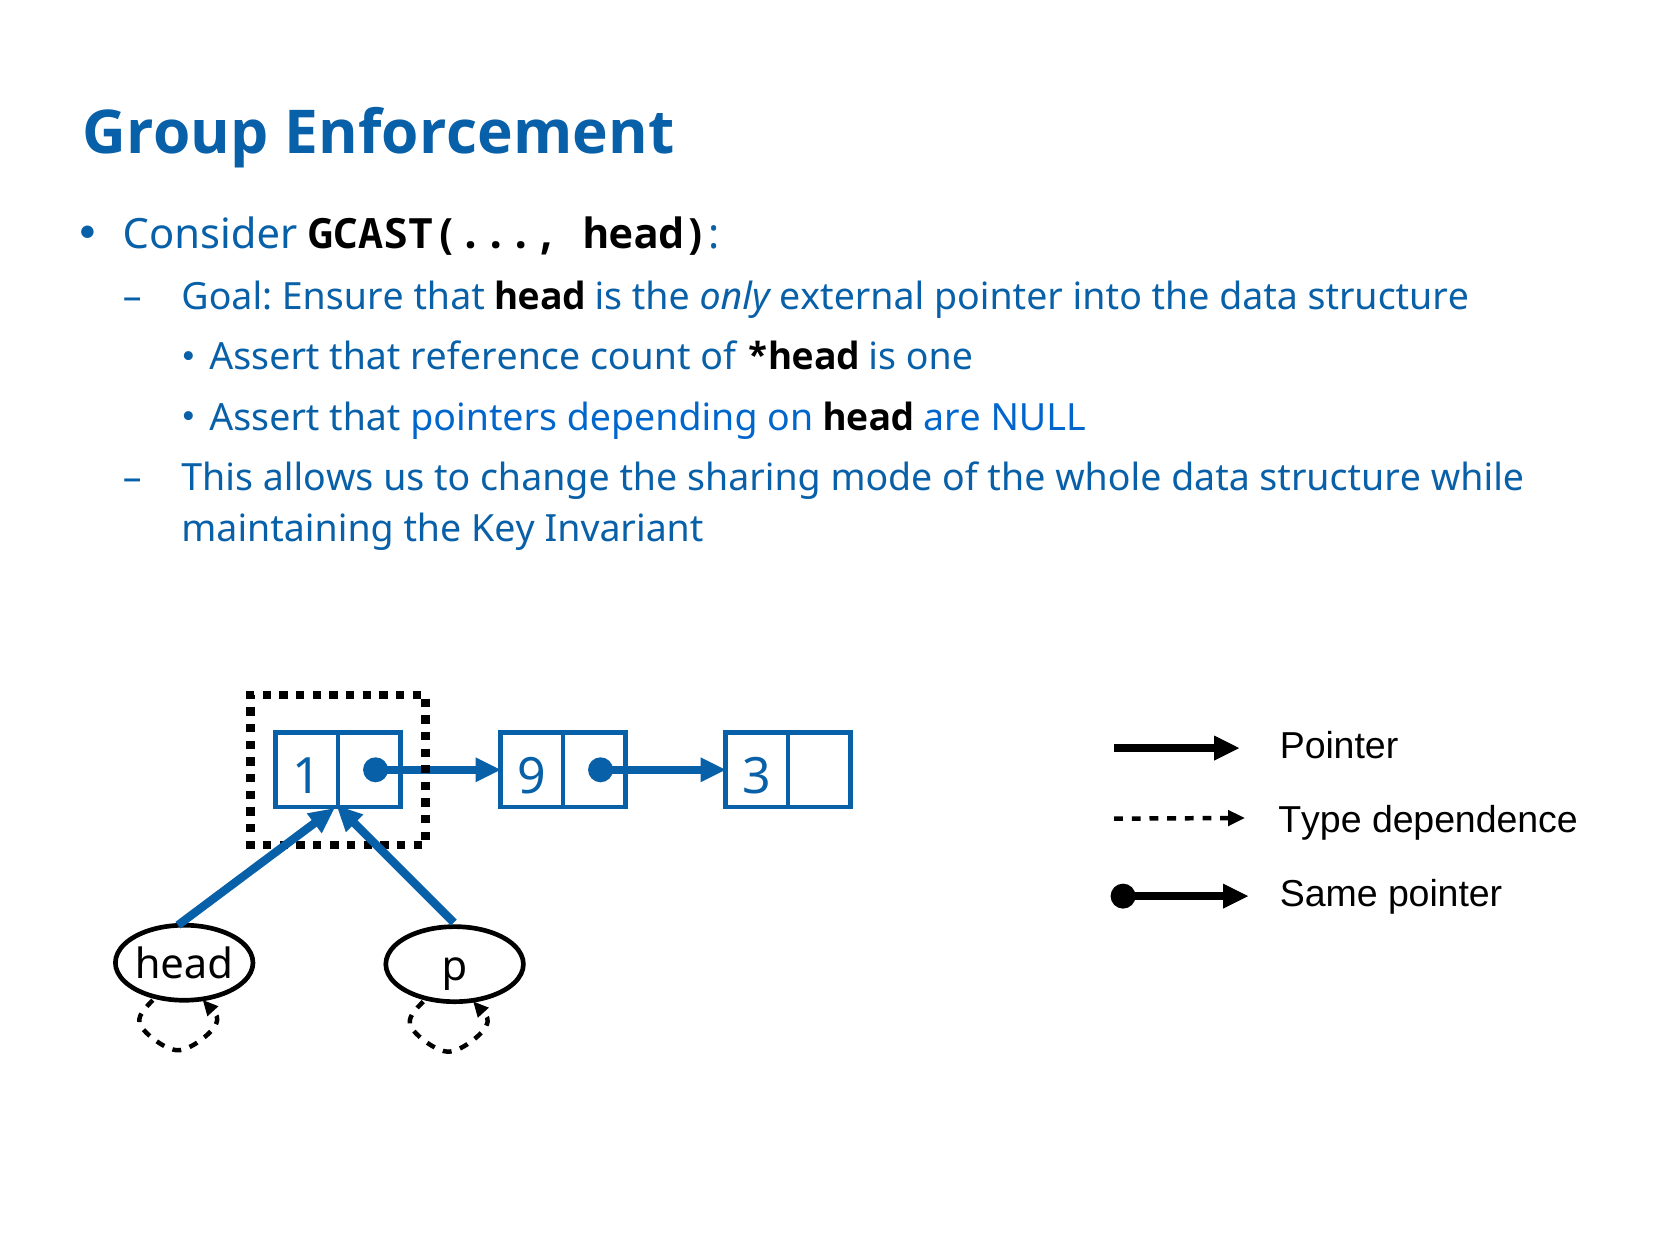

# Group Enforcement
Consider GCAST(..., head):
Goal: Ensure that head is the only external pointer into the data structure
Assert that reference count of *head is one
Assert that pointers depending on head are NULL
This allows us to change the sharing mode of the whole data structure while maintaining the Key Invariant
Pointer
1
9
3
Type dependence
Same pointer
head
p